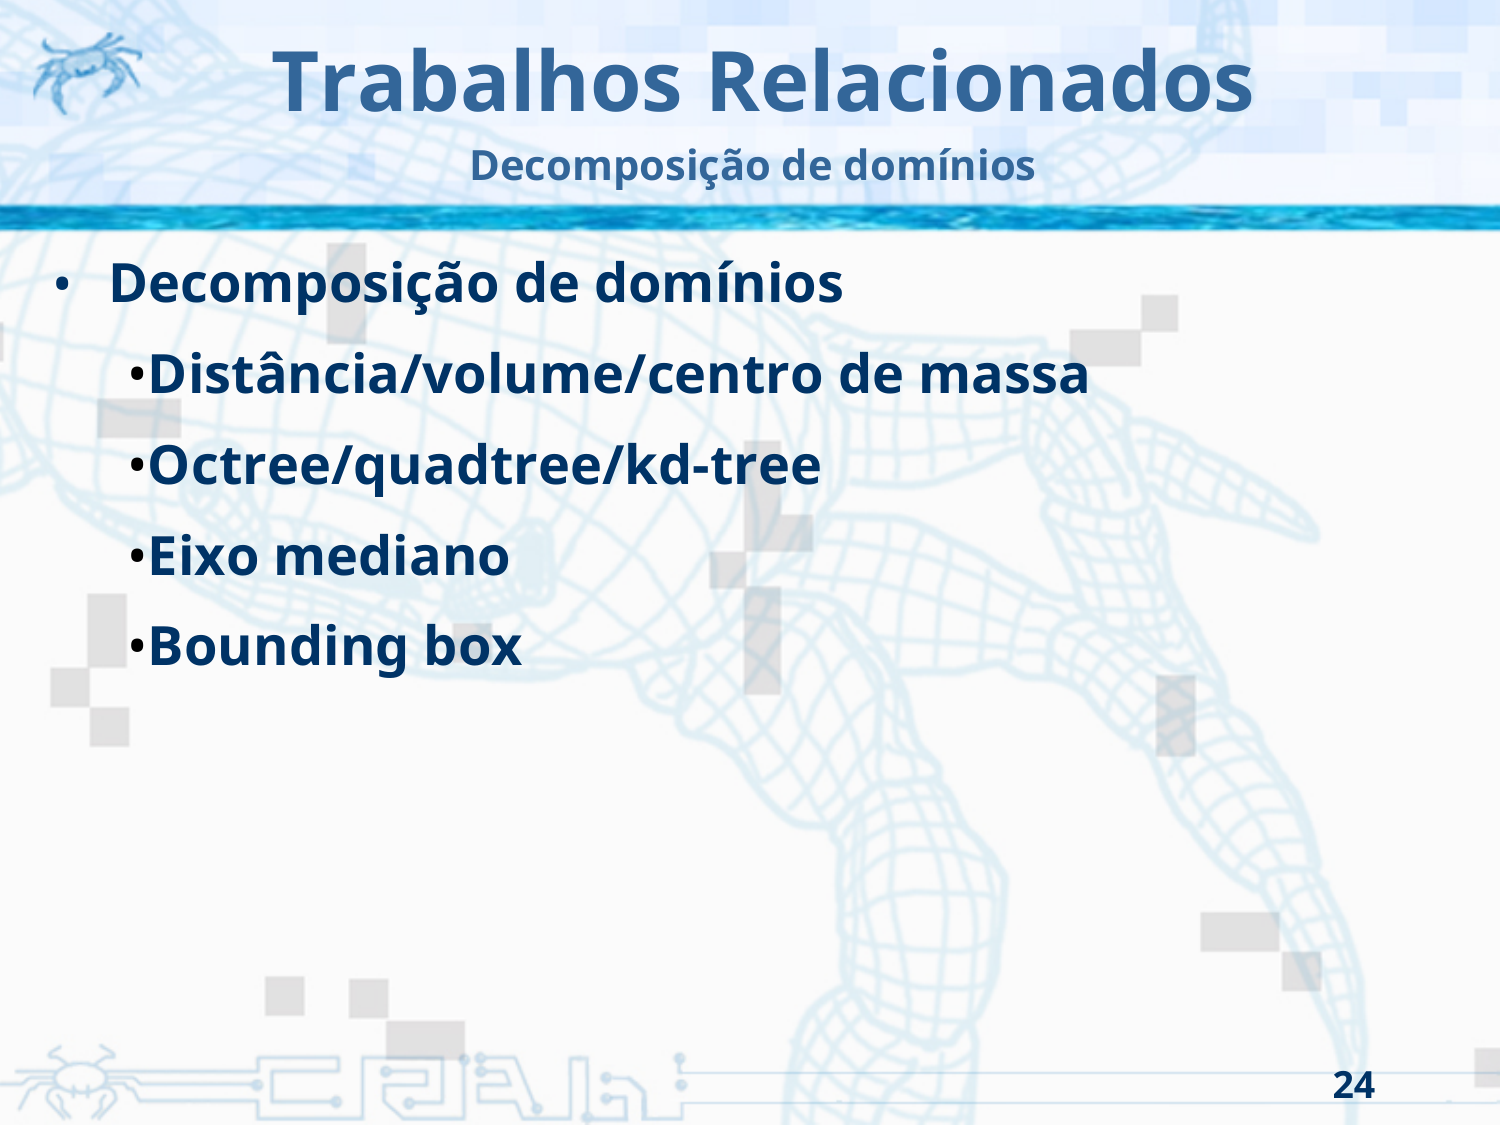

Trabalhos Relacionados
Decomposição de domínios
Decomposição de domínios
Distância/volume/centro de massa
Octree/quadtree/kd-tree
Eixo mediano
Bounding box